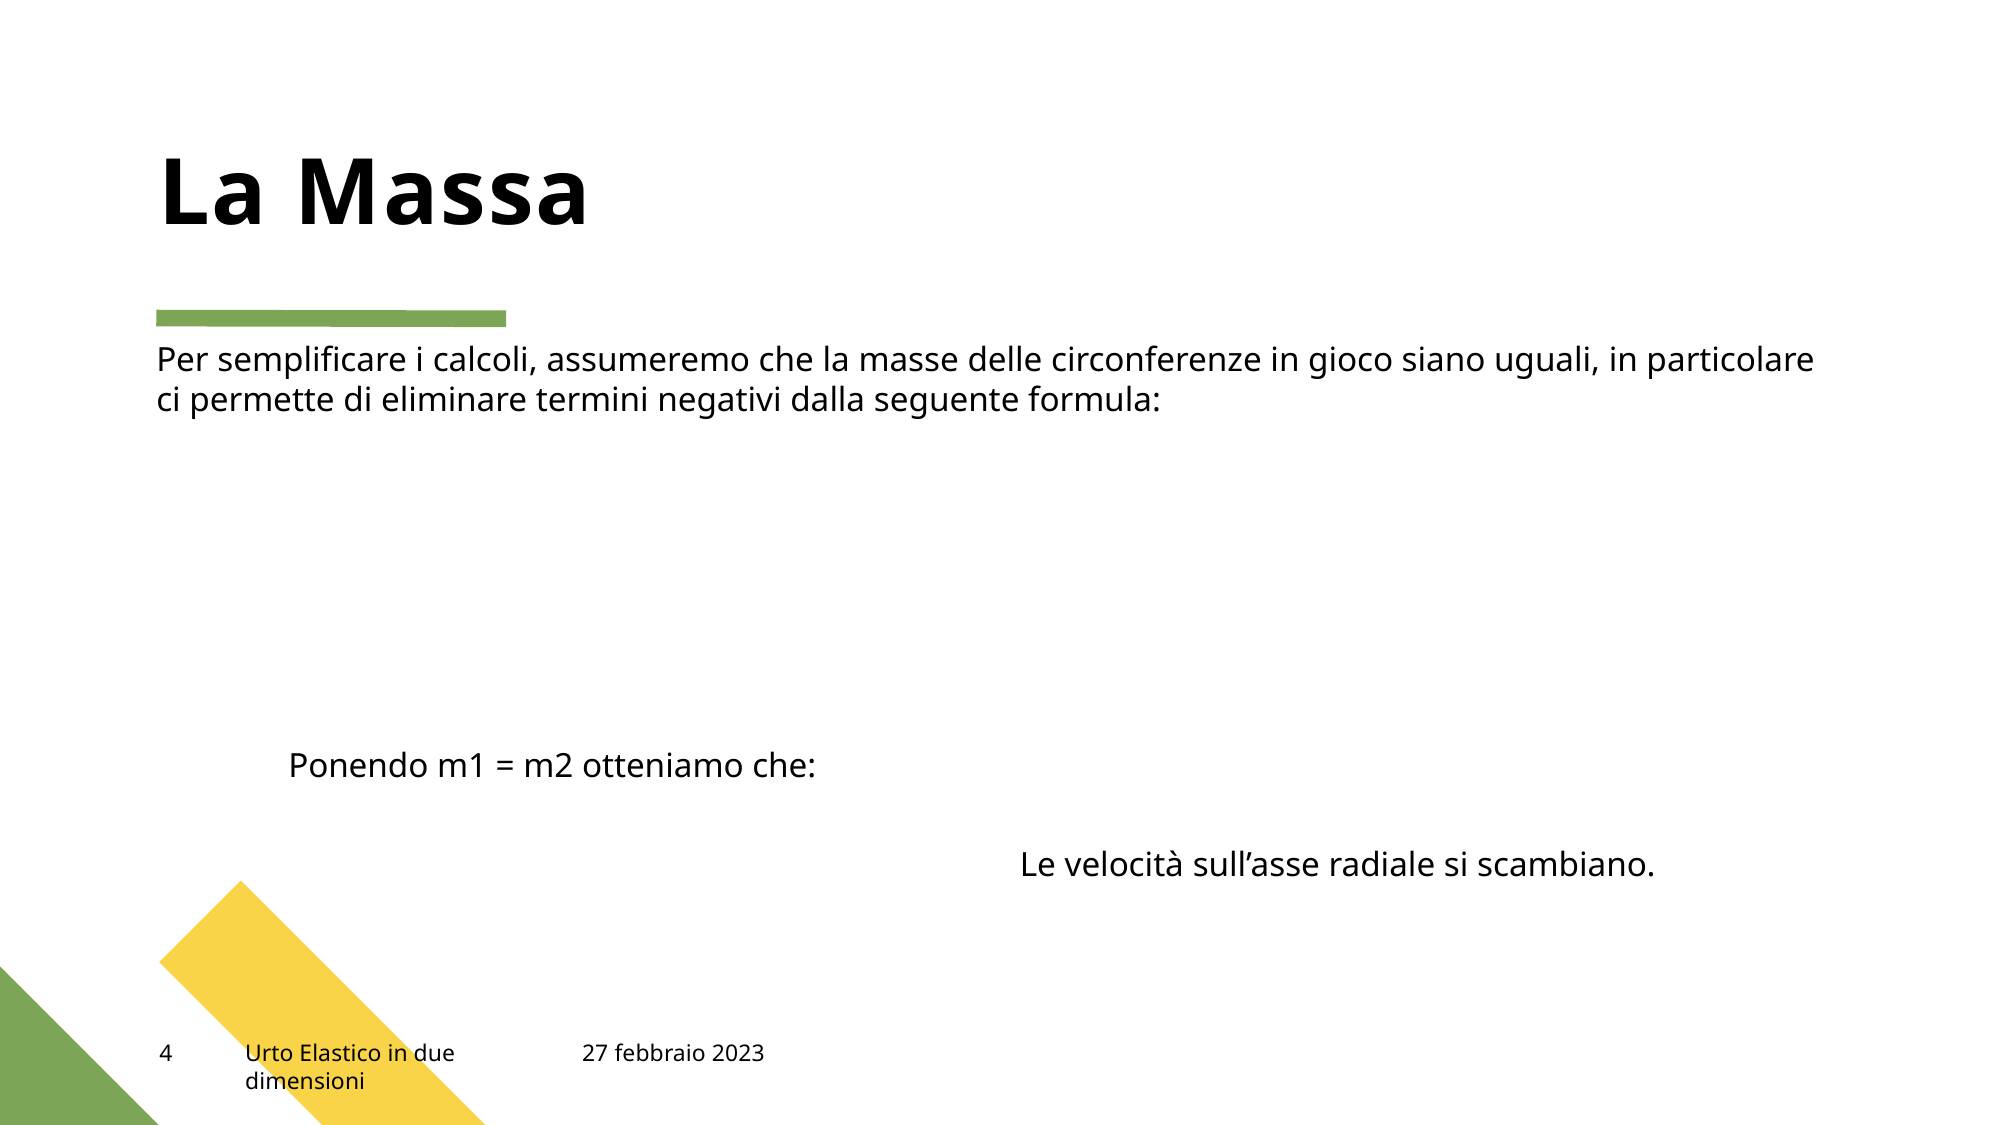

# La Massa
Per semplificare i calcoli, assumeremo che la masse delle circonferenze in gioco siano uguali, in particolare ci permette di eliminare termini negativi dalla seguente formula:
Ponendo m1 = m2 otteniamo che:
Le velocità sull’asse radiale si scambiano.
Urto Elastico in due dimensioni
27 febbraio 2023